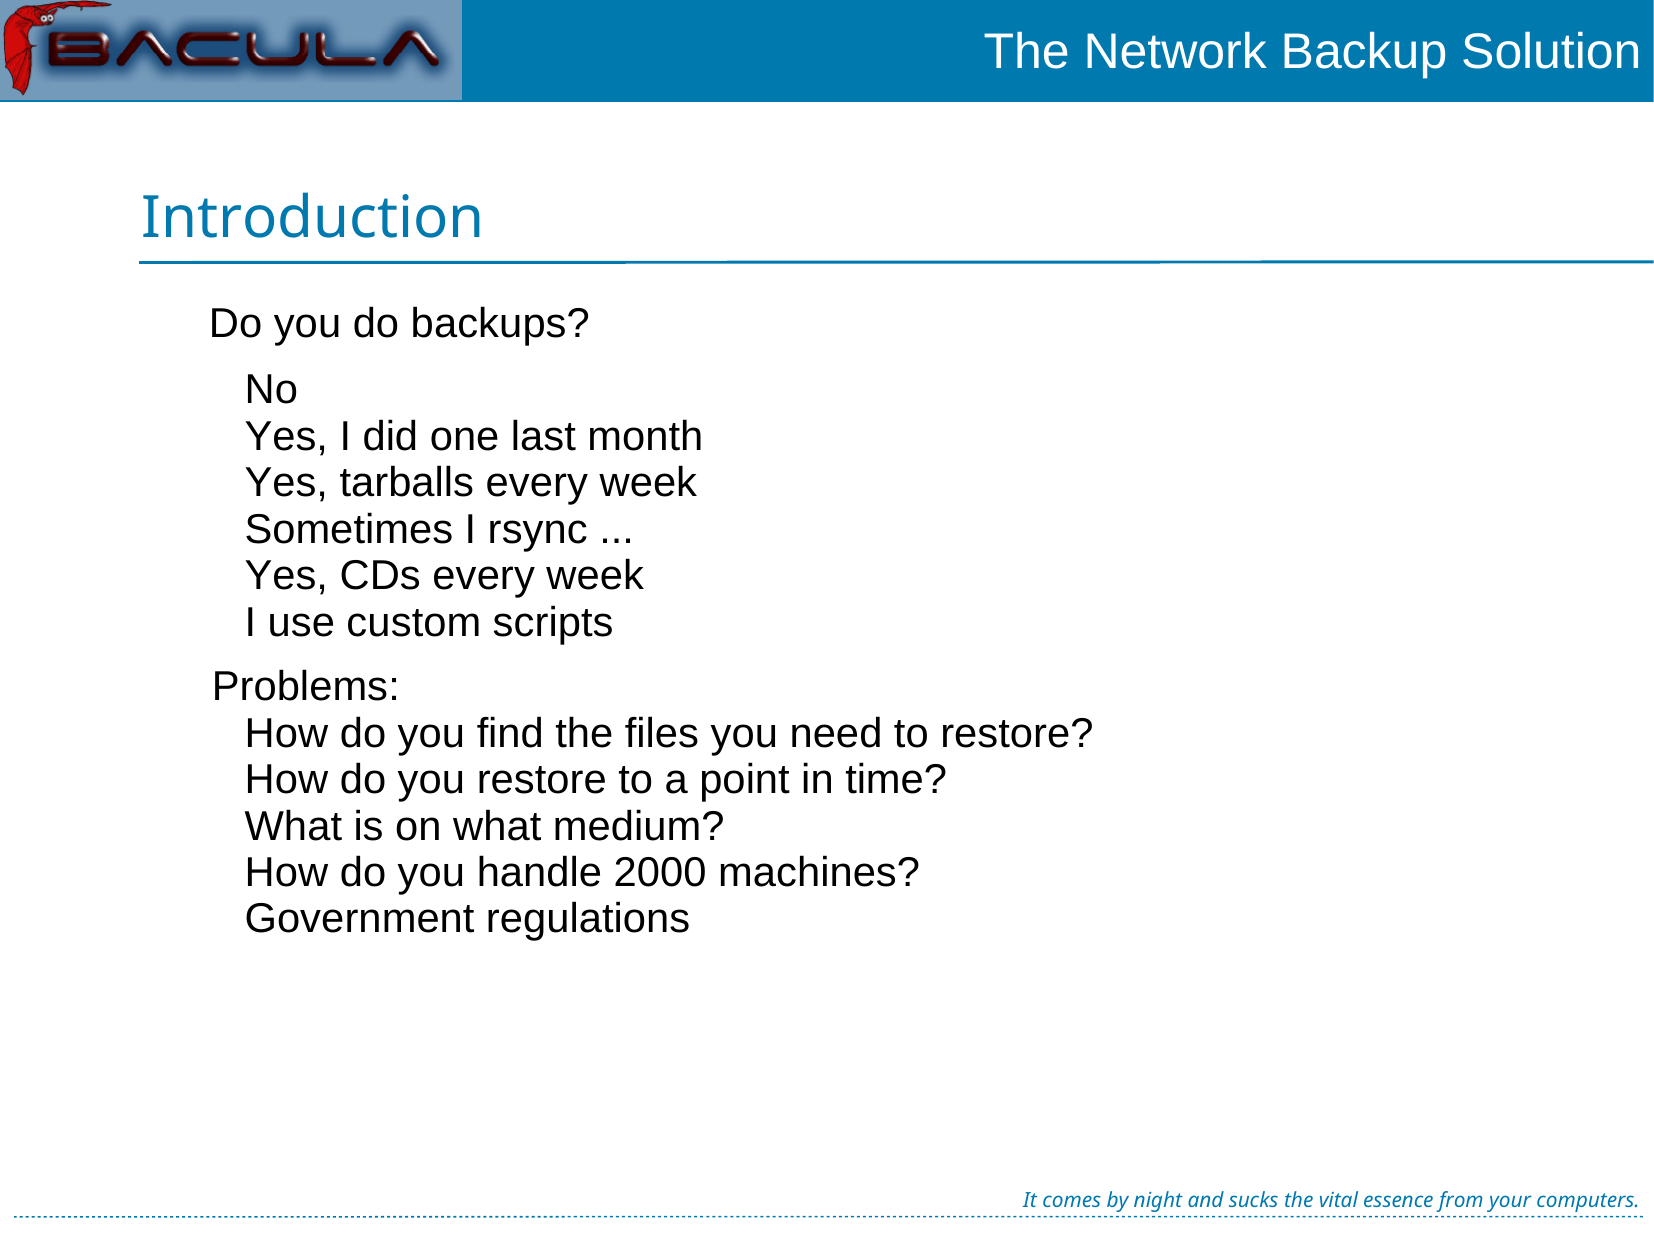

# Introduction
Do you do backups?
No
Yes, I did one last month
Yes, tarballs every week
Sometimes I rsync ...
Yes, CDs every week
I use custom scripts
Problems:
How do you find the files you need to restore?
How do you restore to a point in time?
What is on what medium?
How do you handle 2000 machines?
Government regulations